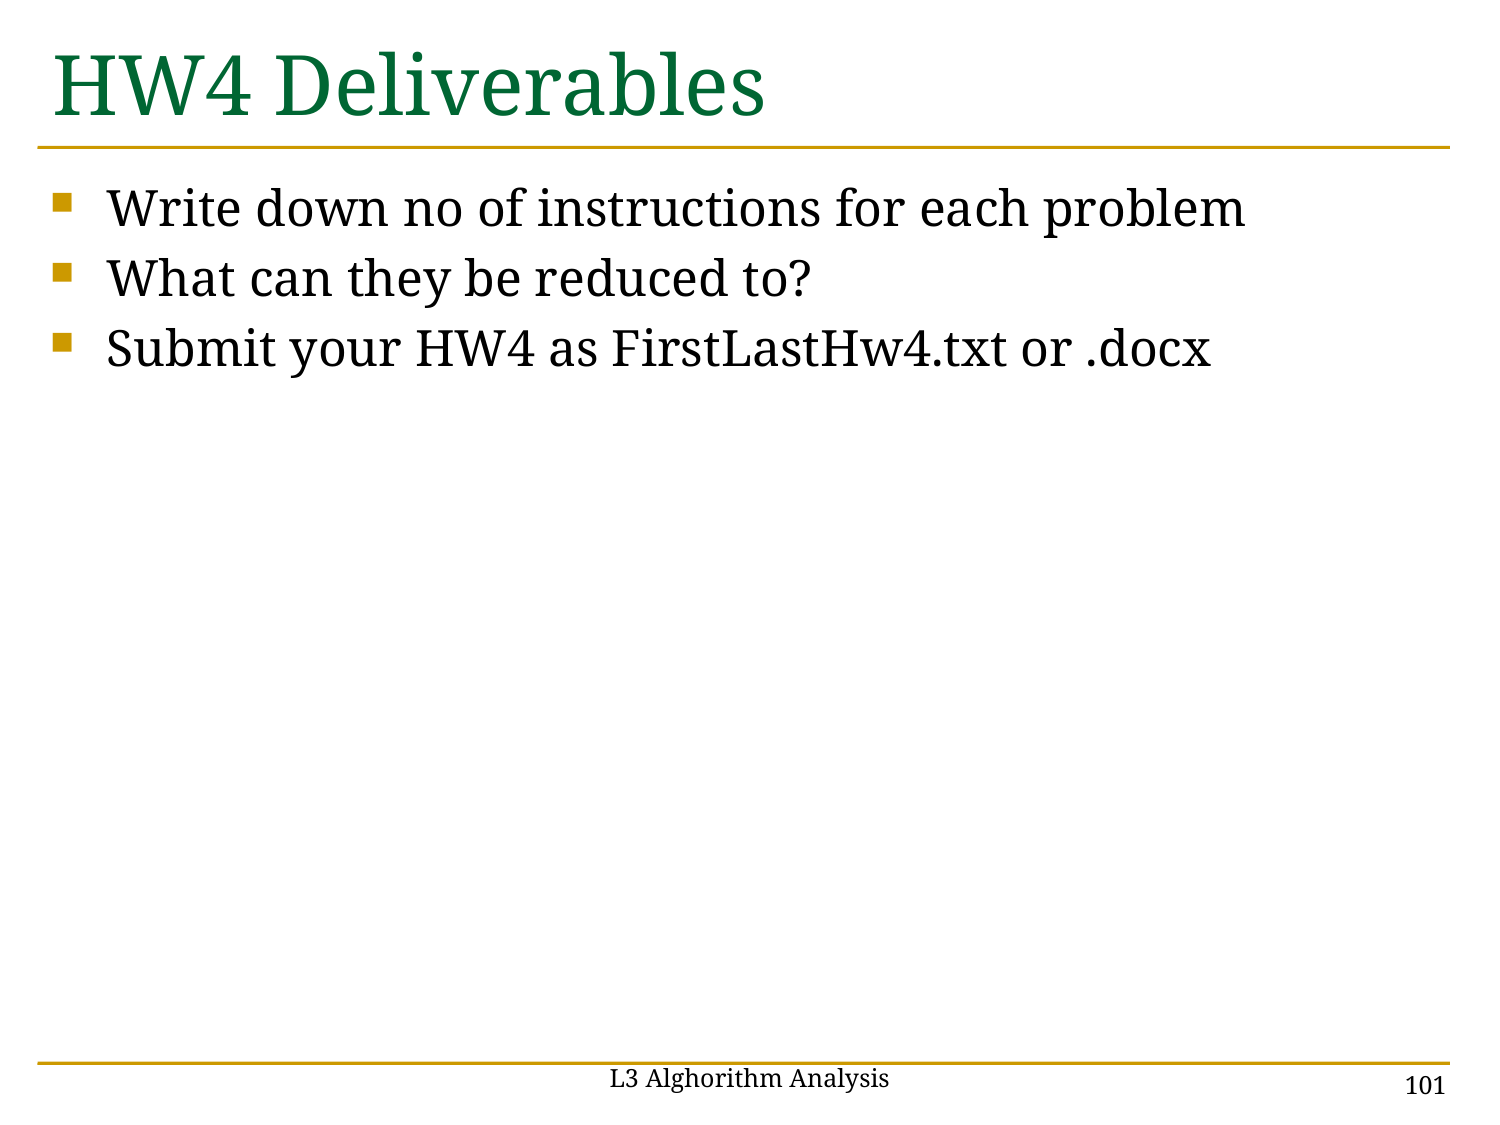

# HW4 Deliverables
Write down no of instructions for each problem
What can they be reduced to?
Submit your HW4 as FirstLastHw4.txt or .docx
L3 Alghorithm Analysis